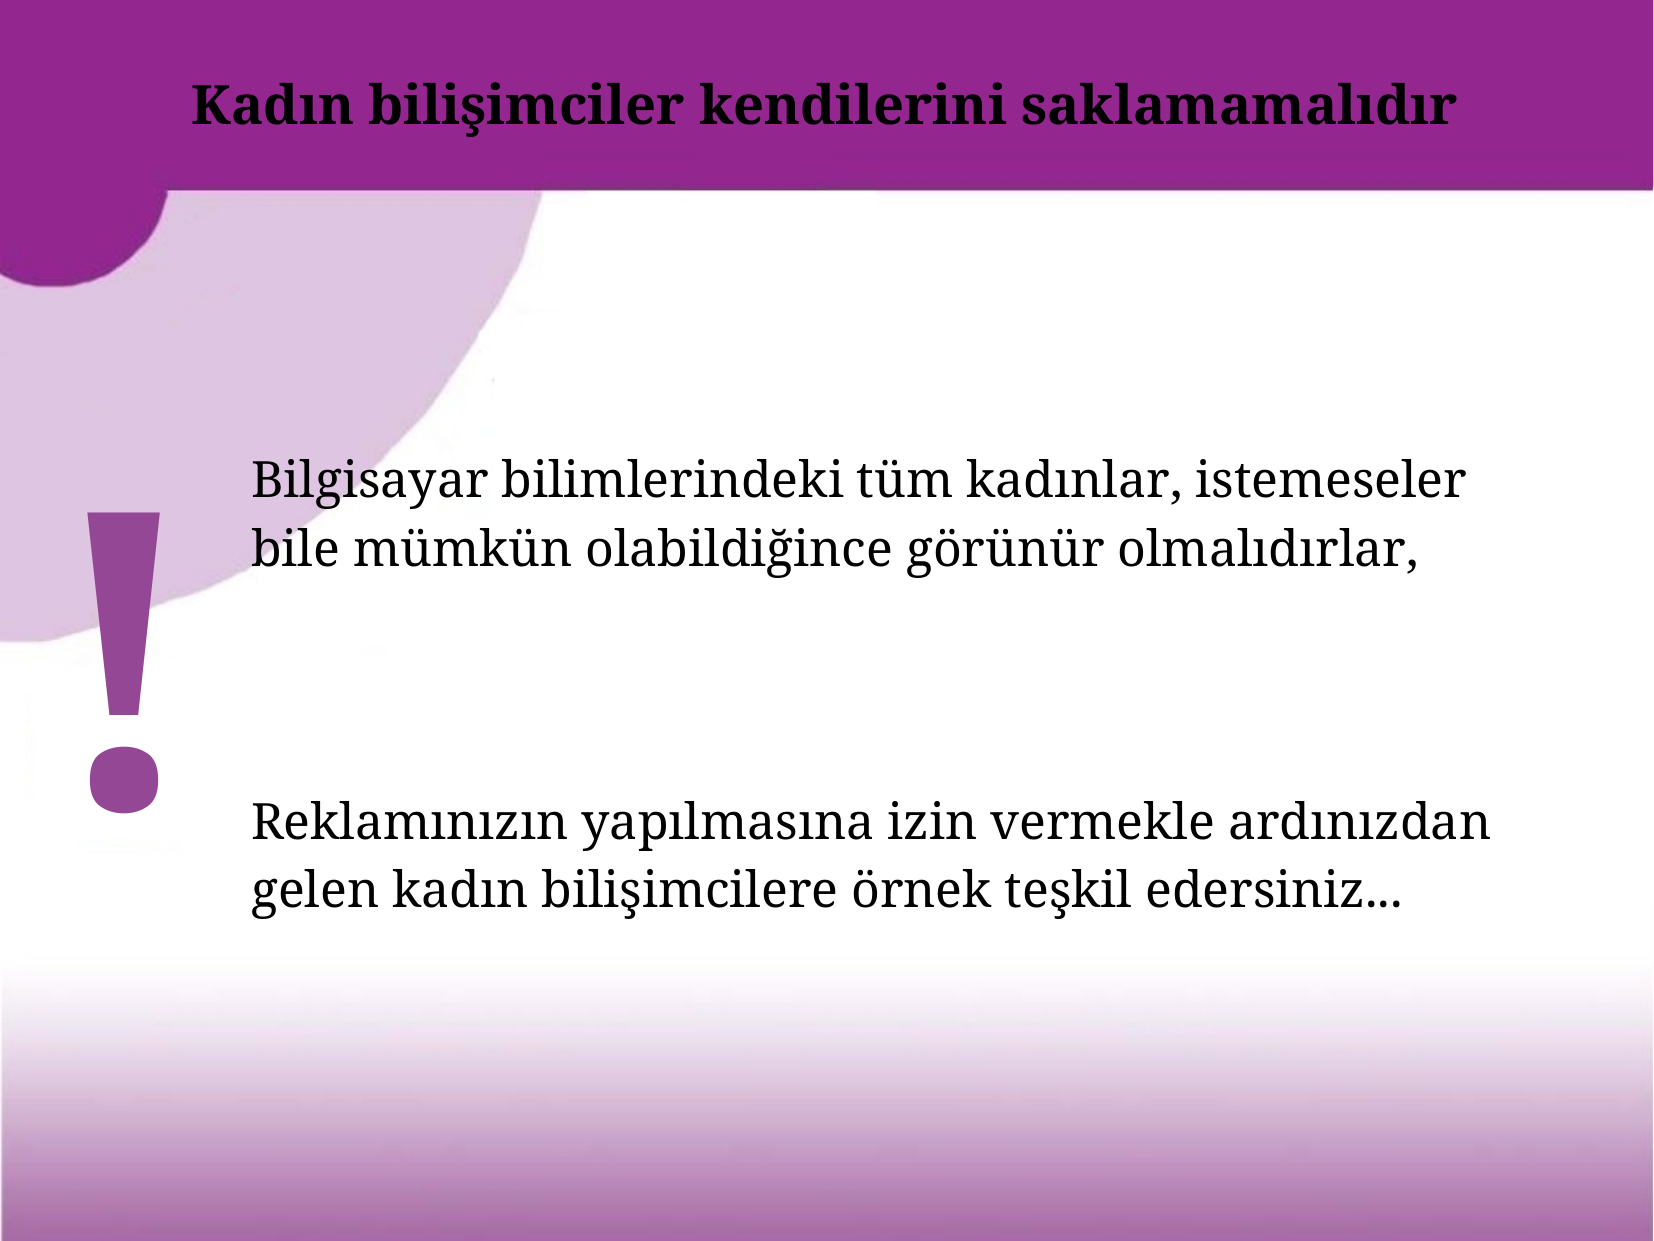

Kadın bilişimciler kendilerini saklamamalıdır
!
Bilgisayar bilimlerindeki tüm kadınlar, istemeseler bile mümkün olabildiğince görünür olmalıdırlar,
Reklamınızın yapılmasına izin vermekle ardınızdan gelen kadın bilişimcilere örnek teşkil edersiniz...